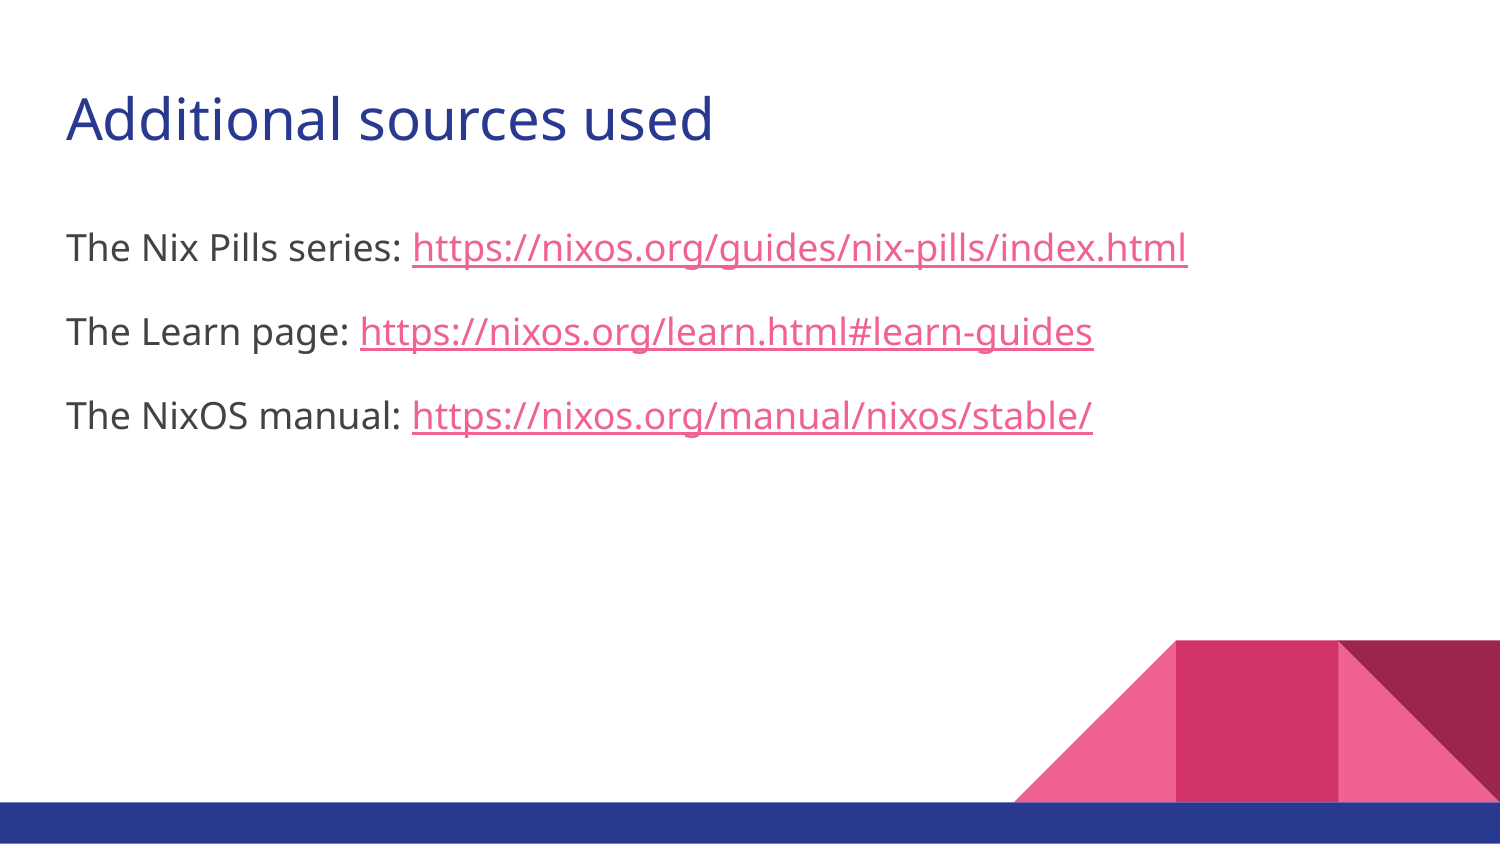

# Additional sources used
The Nix Pills series: https://nixos.org/guides/nix-pills/index.html
The Learn page: https://nixos.org/learn.html#learn-guides
The NixOS manual: https://nixos.org/manual/nixos/stable/